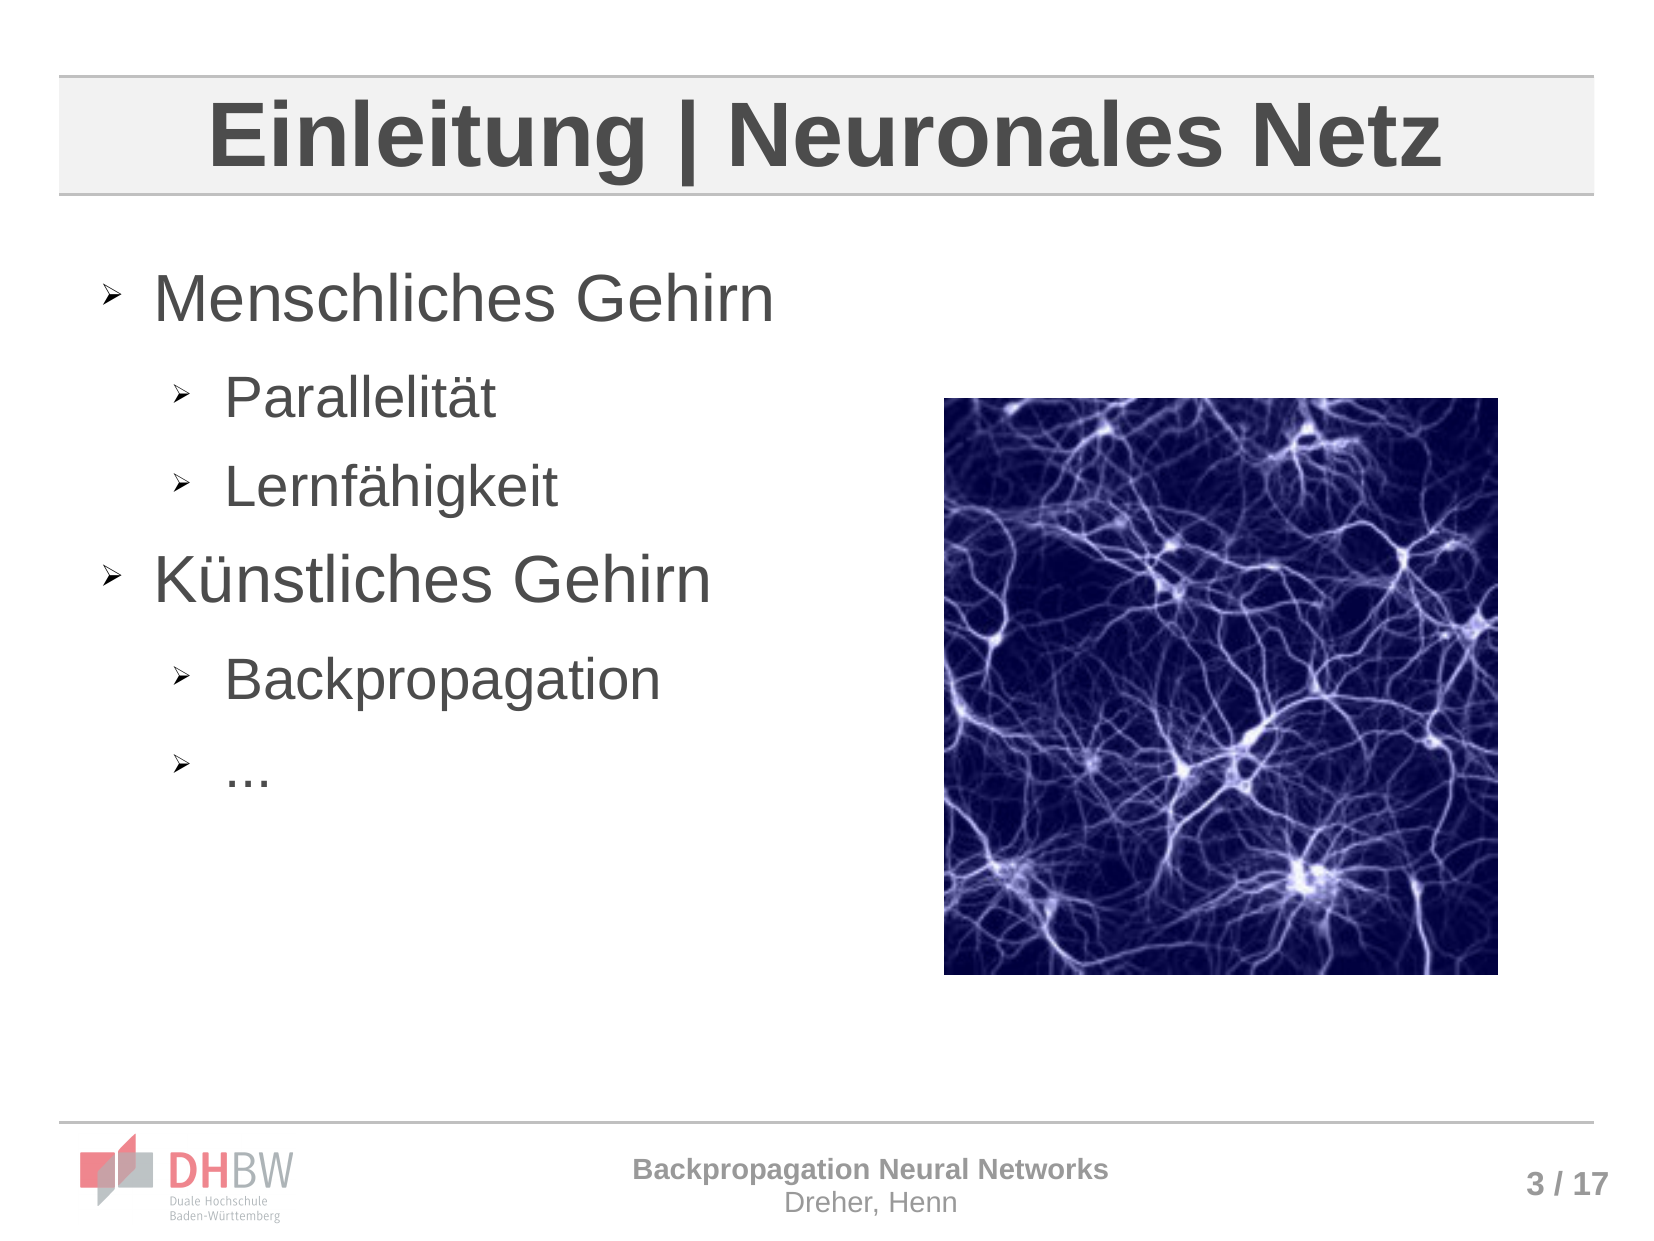

# Einleitung | Neuronales Netz
Menschliches Gehirn
Parallelität
Lernfähigkeit
Künstliches Gehirn
Backpropagation
...